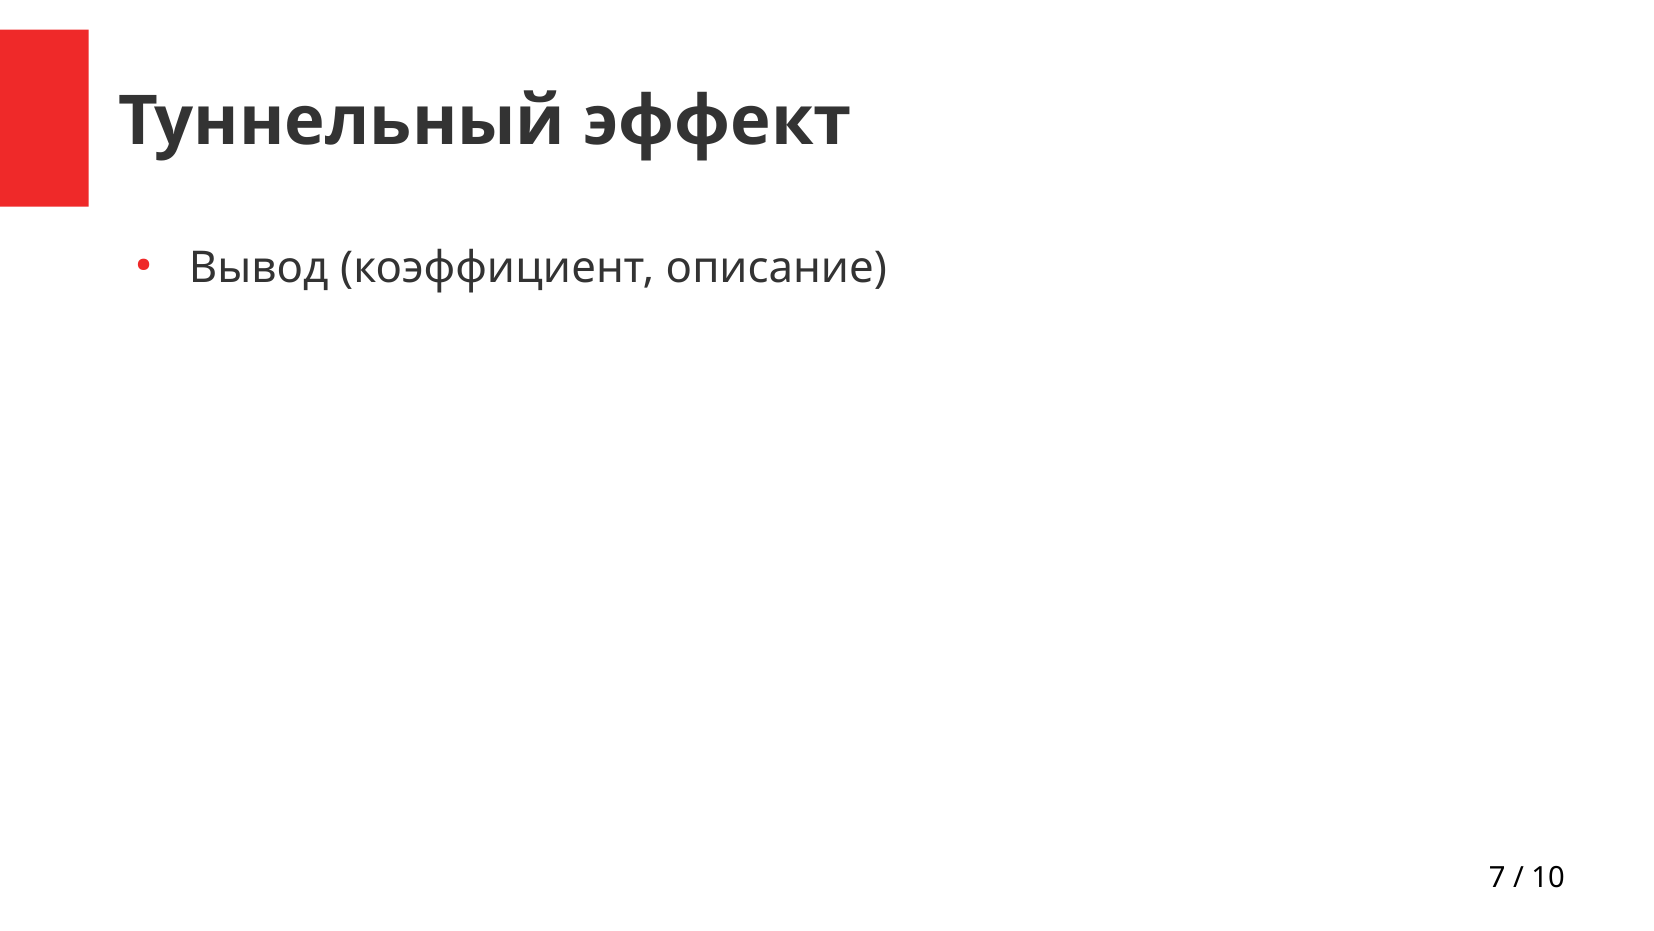

# Туннельный эффект
Вывод (коэффициент, описание)
7